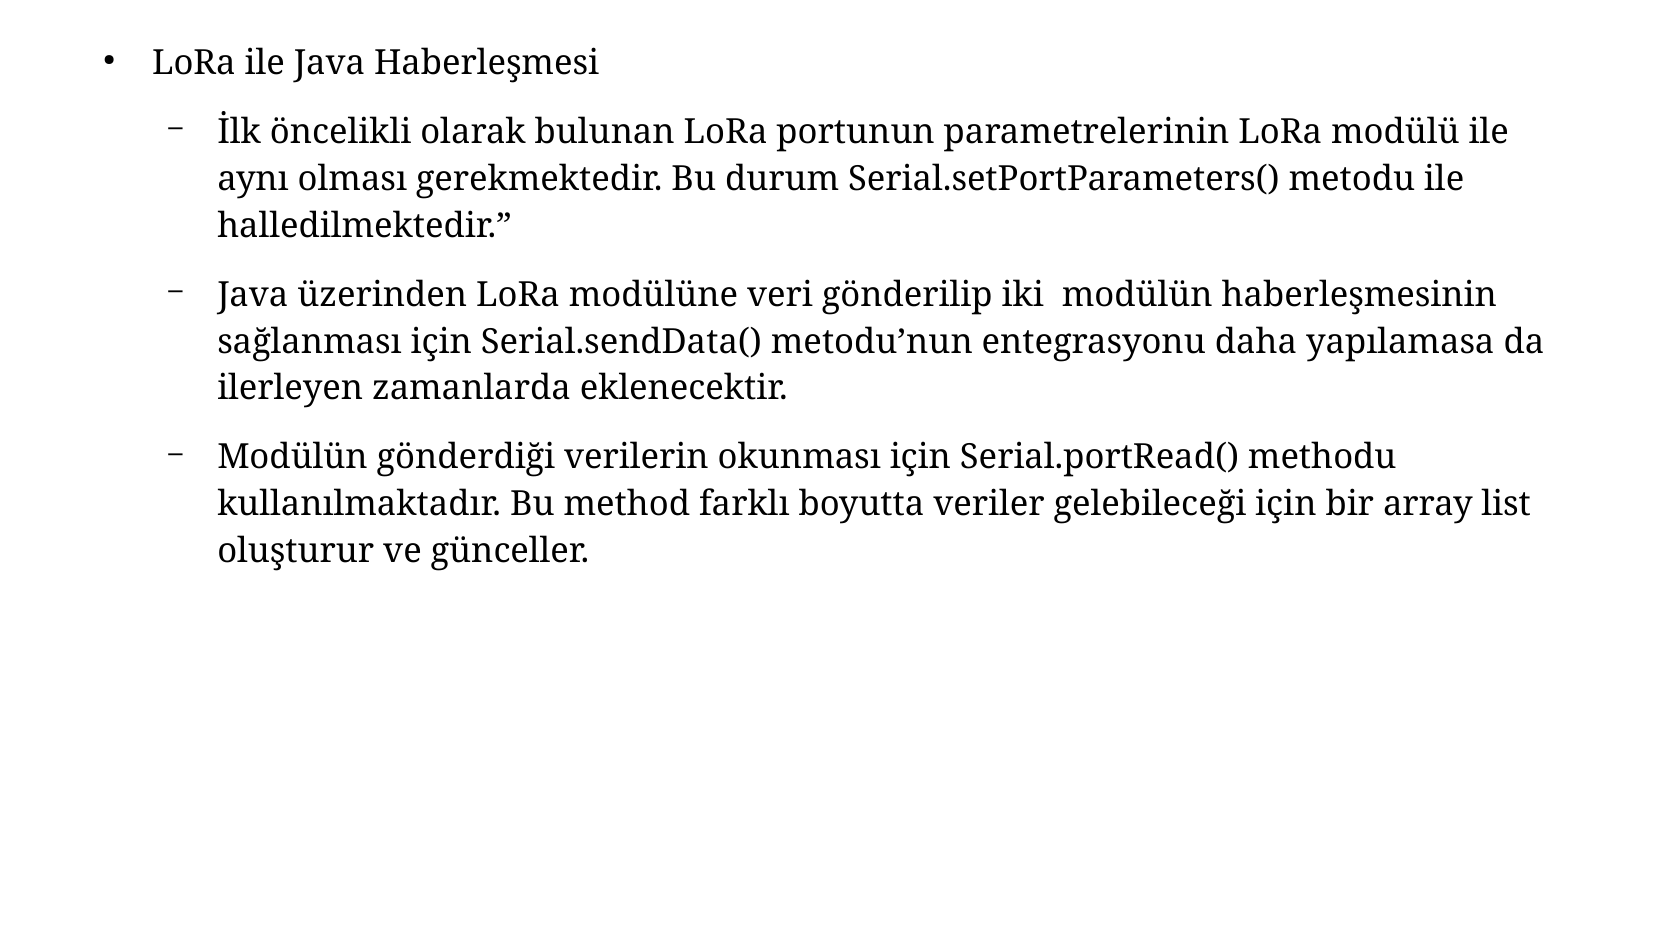

# LoRa ile Java Haberleşmesi
İlk öncelikli olarak bulunan LoRa portunun parametrelerinin LoRa modülü ile aynı olması gerekmektedir. Bu durum Serial.setPortParameters() metodu ile halledilmektedir.”
Java üzerinden LoRa modülüne veri gönderilip iki modülün haberleşmesinin sağlanması için Serial.sendData() metodu’nun entegrasyonu daha yapılamasa da ilerleyen zamanlarda eklenecektir.
Modülün gönderdiği verilerin okunması için Serial.portRead() methodu kullanılmaktadır. Bu method farklı boyutta veriler gelebileceği için bir array list oluşturur ve günceller.